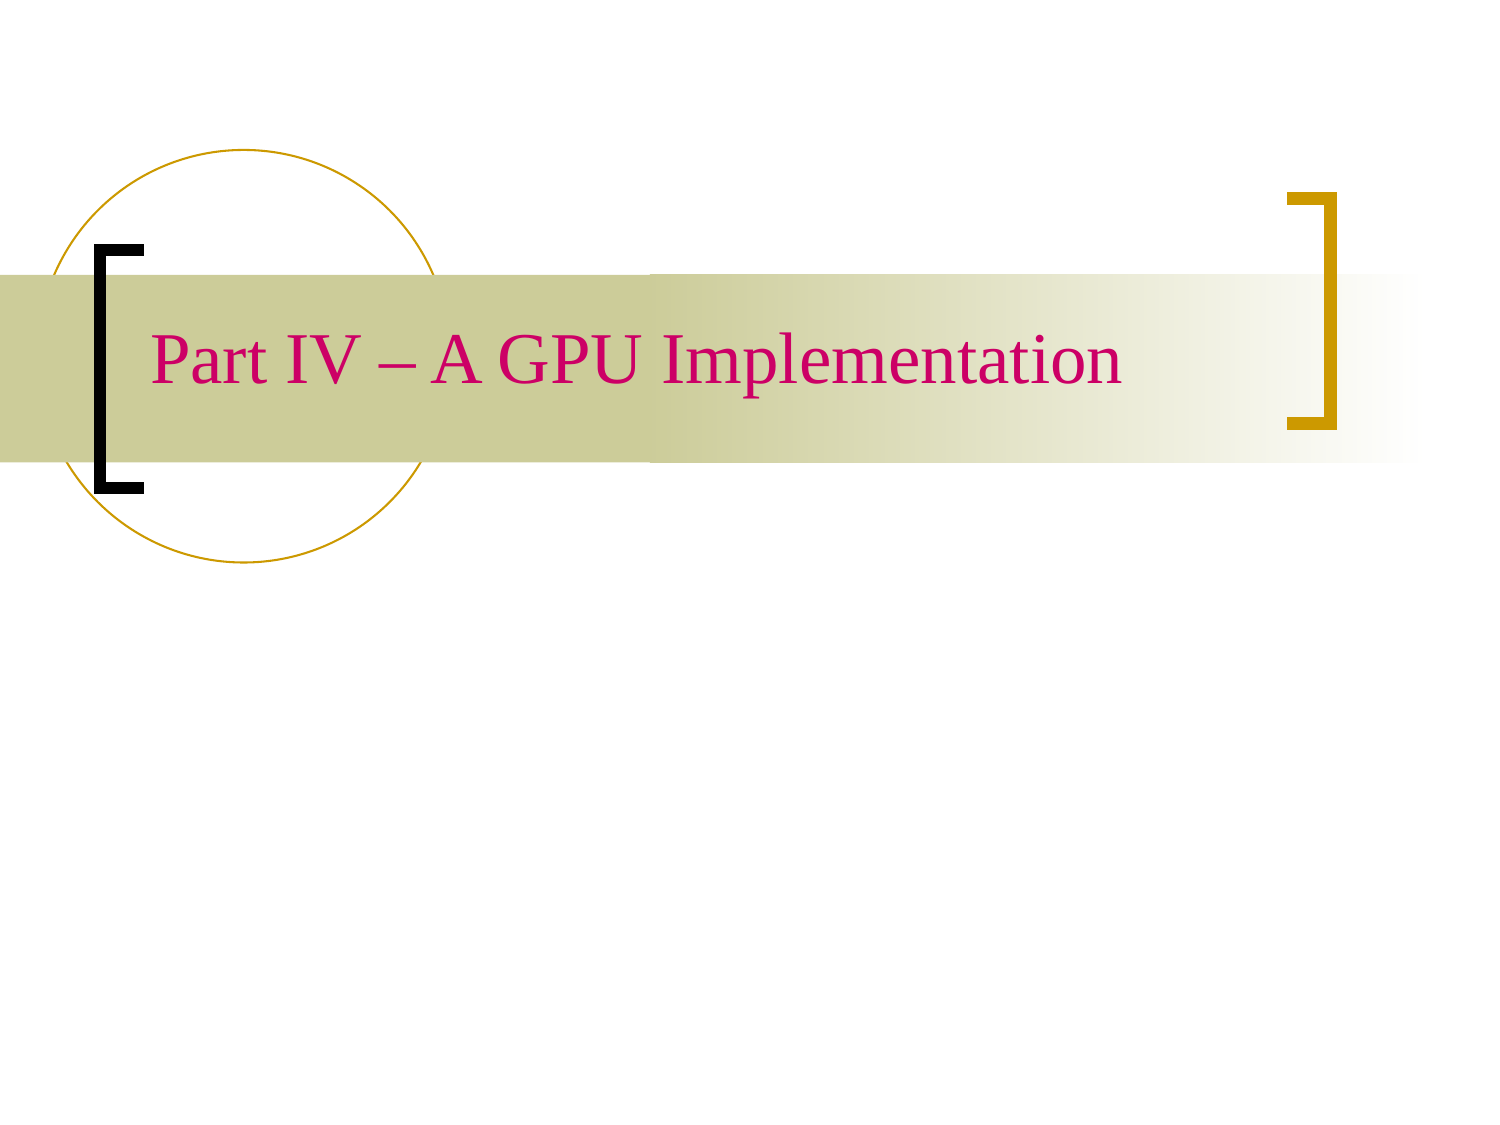

# Part IV – A GPU Implementation